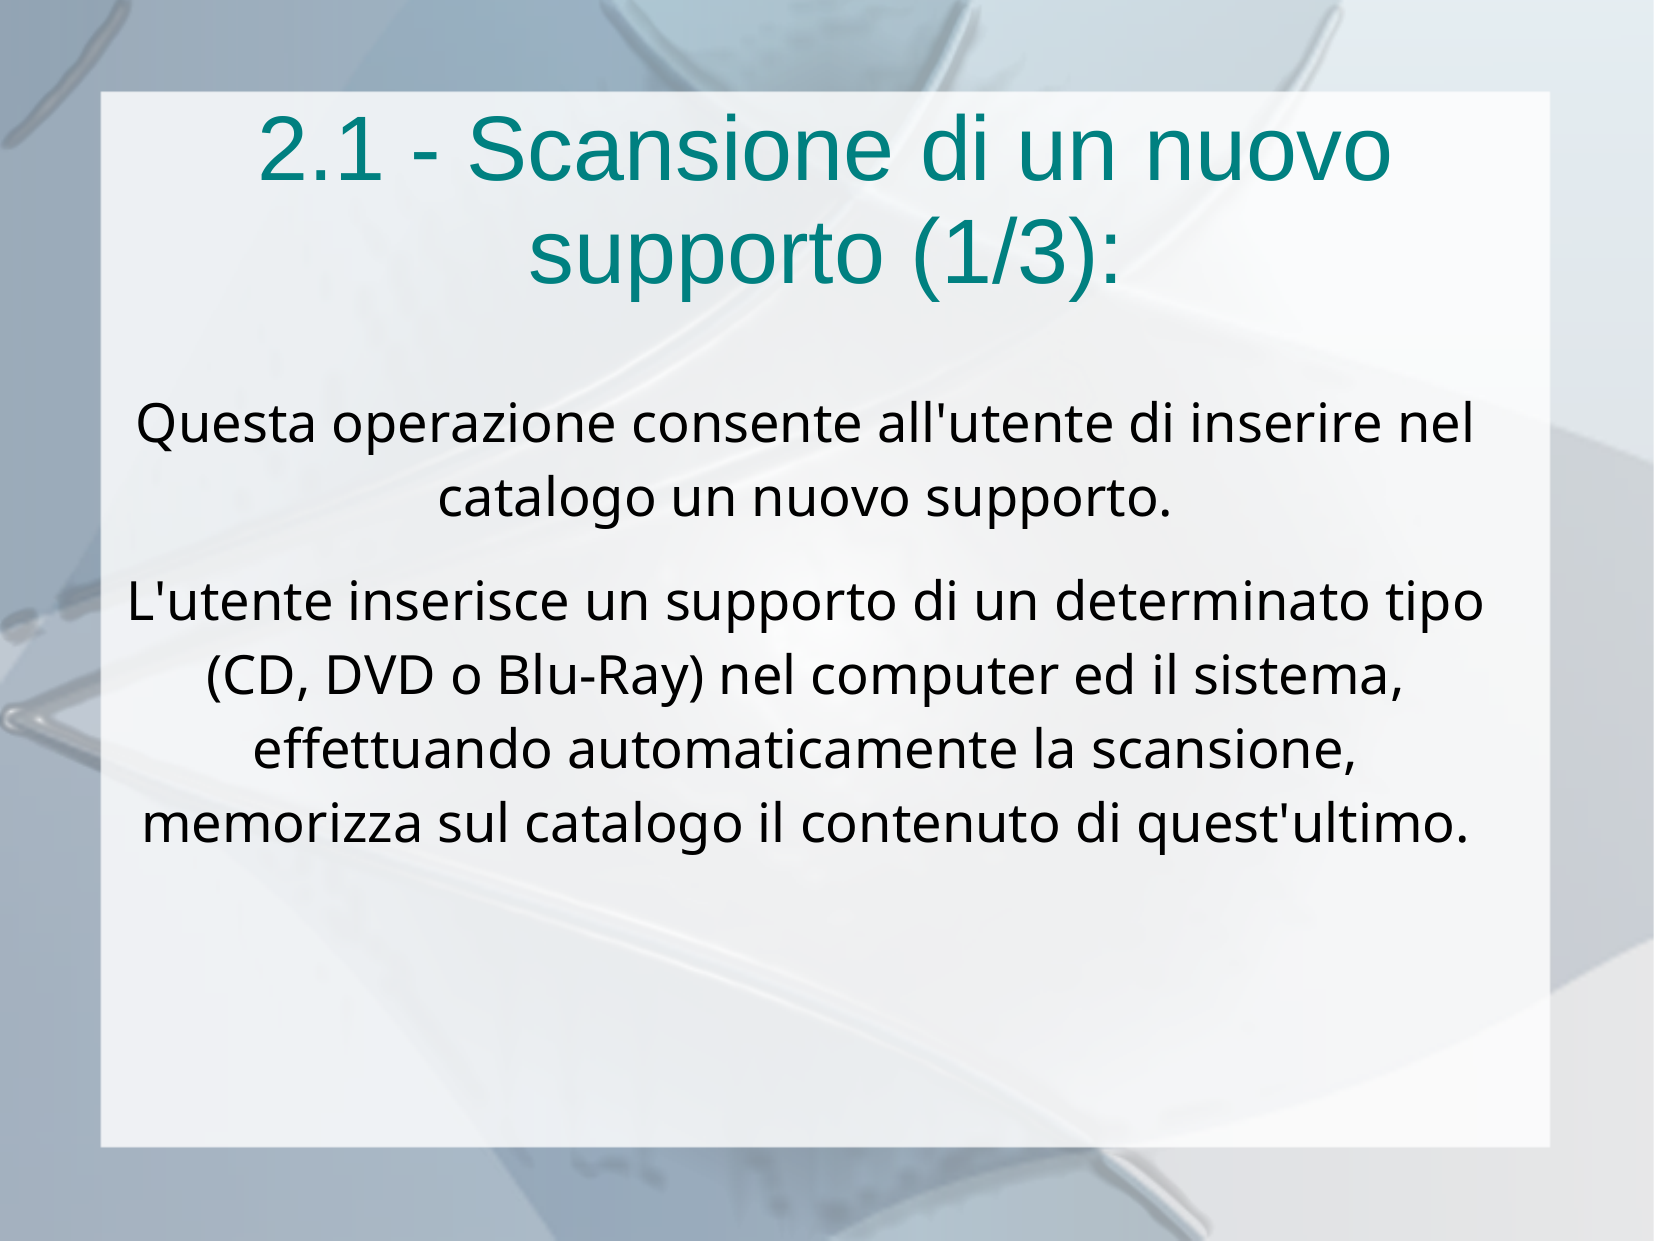

# 2.1 - Scansione di un nuovo supporto (1/3):
Questa operazione consente all'utente di inserire nel catalogo un nuovo supporto.
L'utente inserisce un supporto di un determinato tipo (CD, DVD o Blu-Ray) nel computer ed il sistema, effettuando automaticamente la scansione, memorizza sul catalogo il contenuto di quest'ultimo.